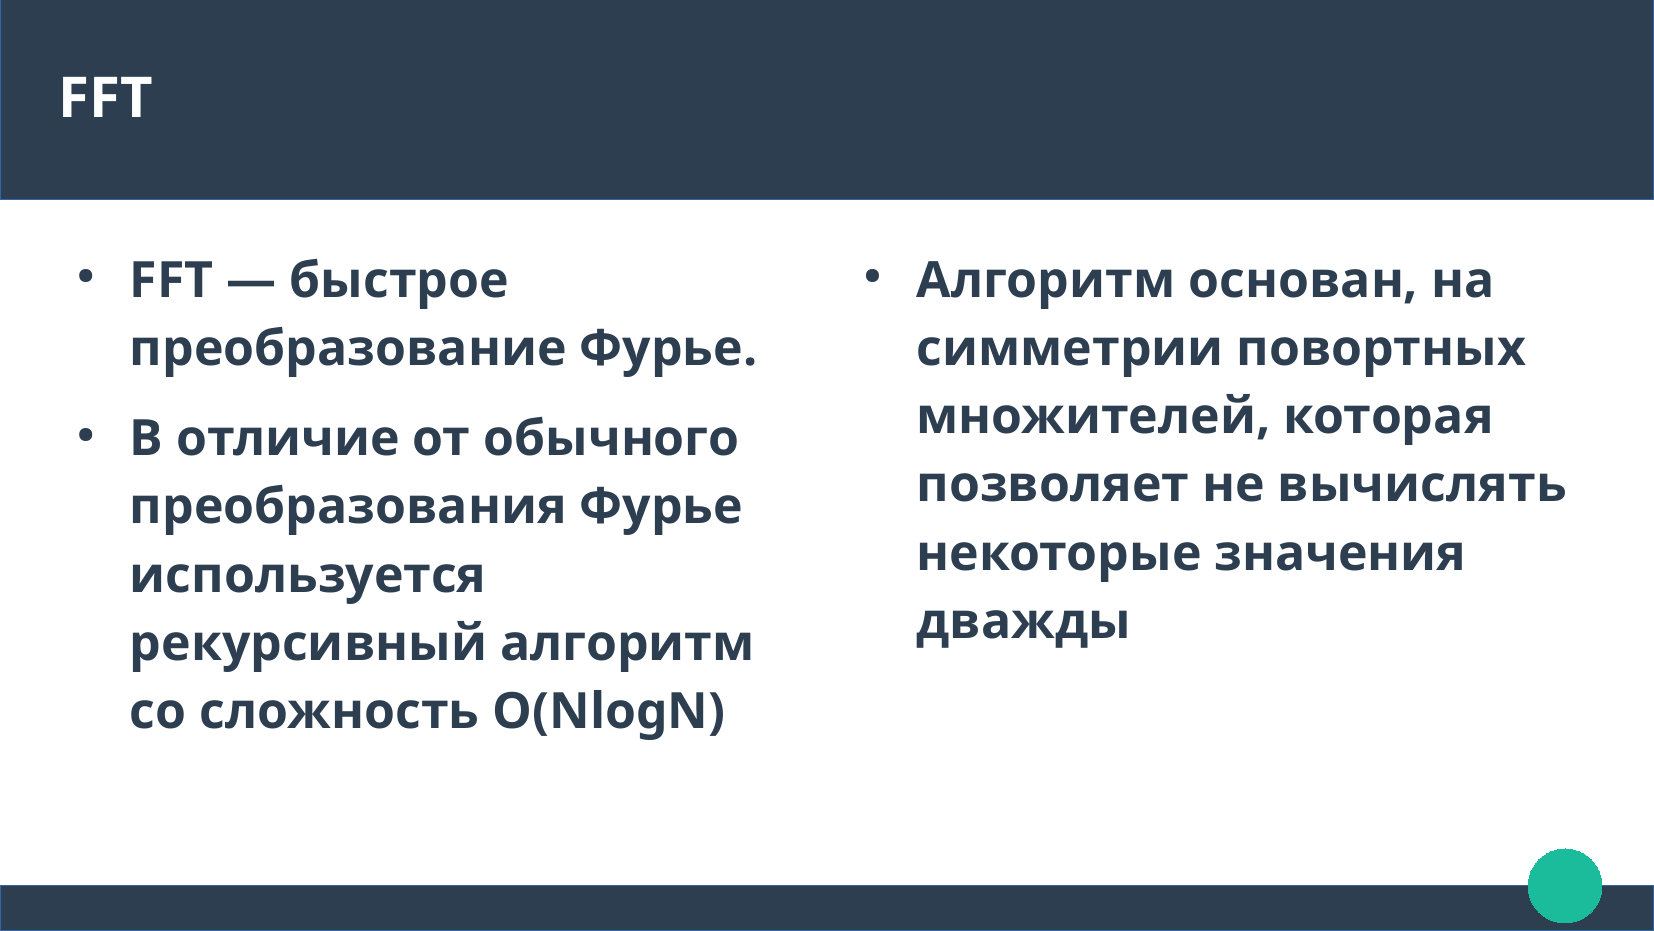

# FFT
FFT — быстрое преобразование Фурье.
В отличие от обычного преобразования Фурье используется рекурсивный алгоритм со сложность O(NlogN)
Алгоритм основан, на симметрии повортных множителей, которая позволяет не вычислять некоторые значения дважды